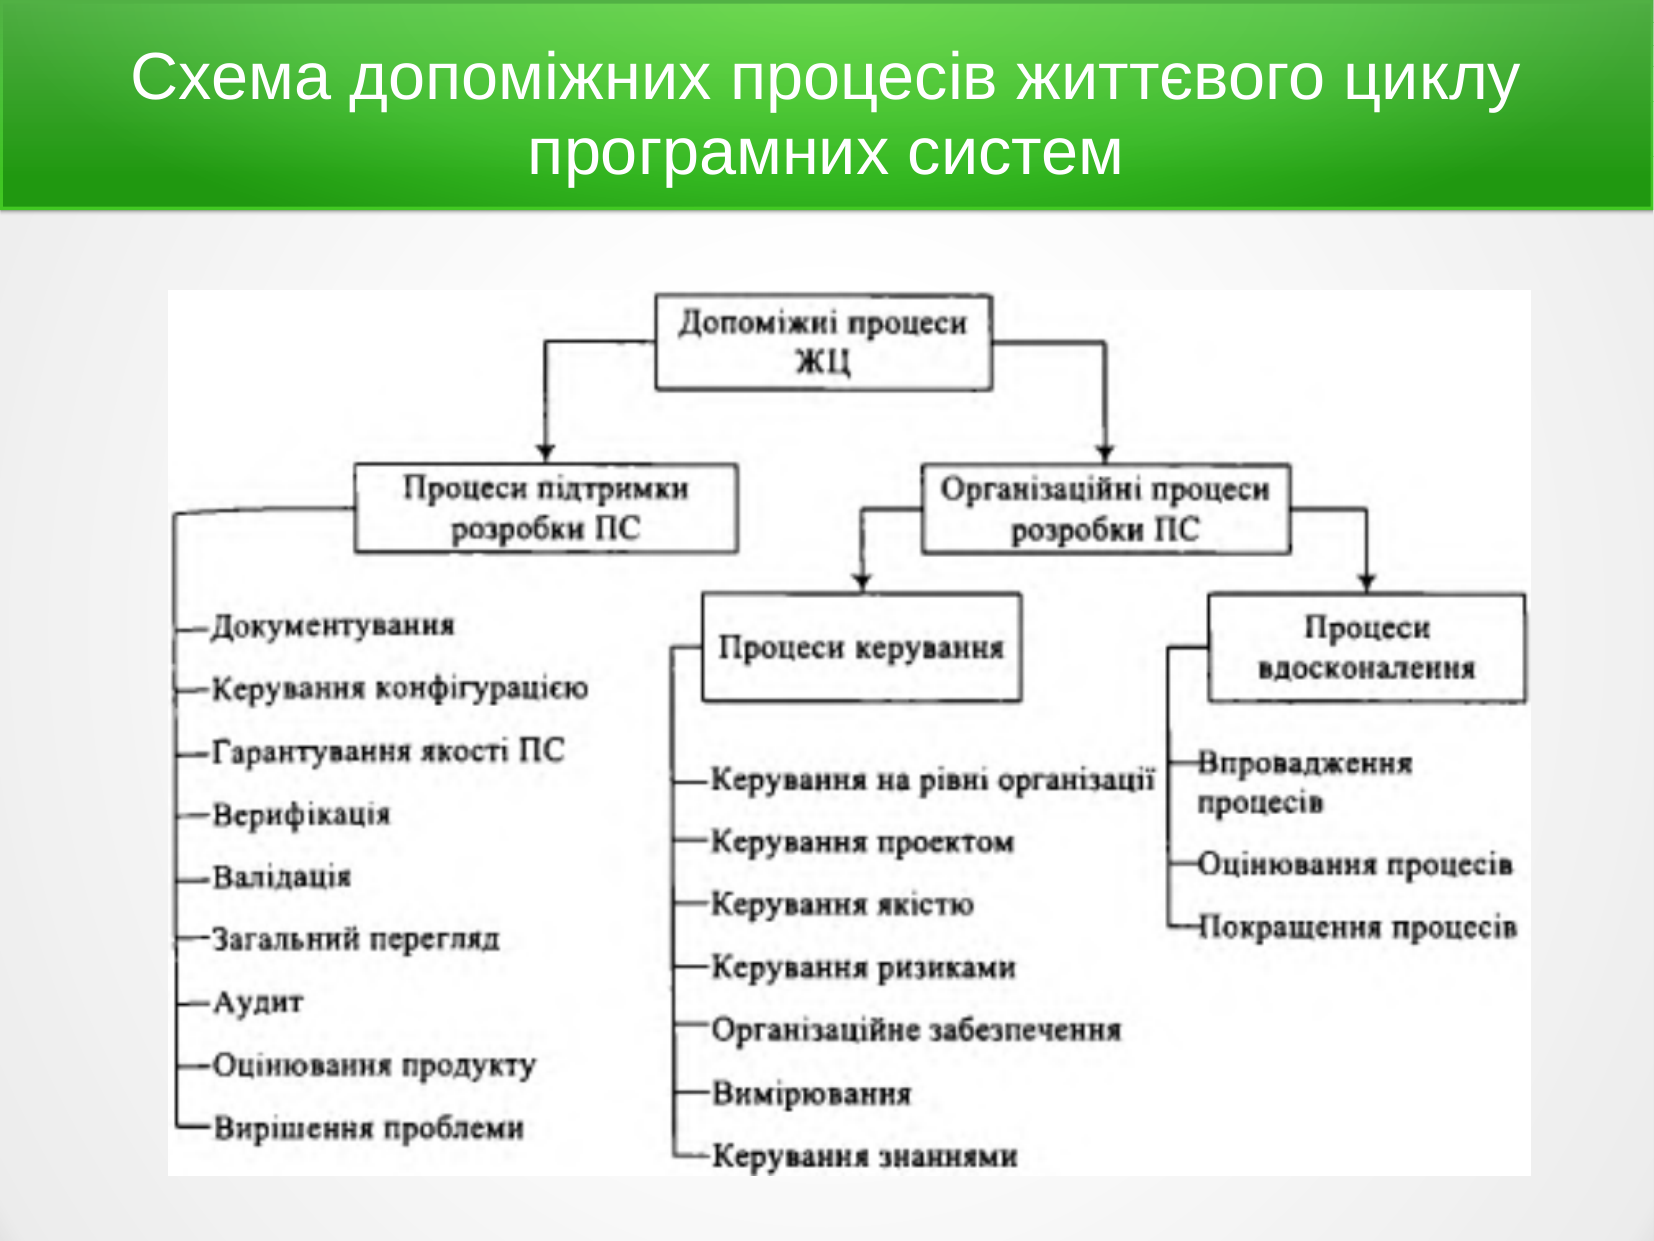

# Схема допоміжних процесів життєвого циклу програмних систем